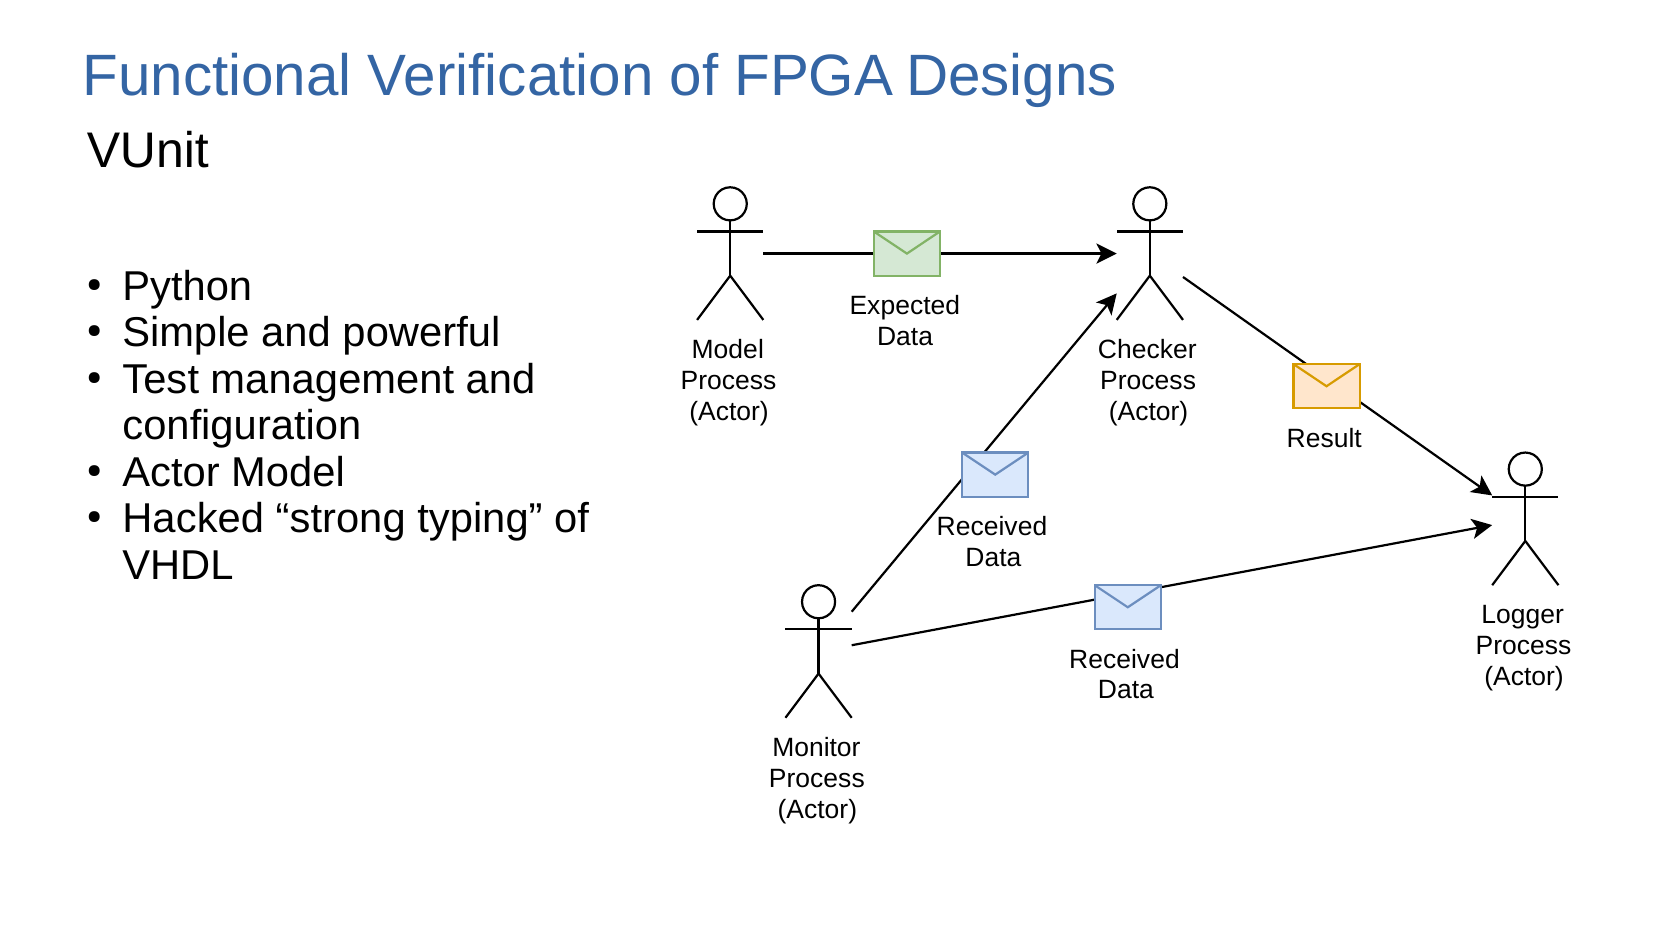

# Functional Verification of FPGA Designs
VUnit
Python
Simple and powerful
Test management and configuration
Actor Model
Hacked “strong typing” of VHDL